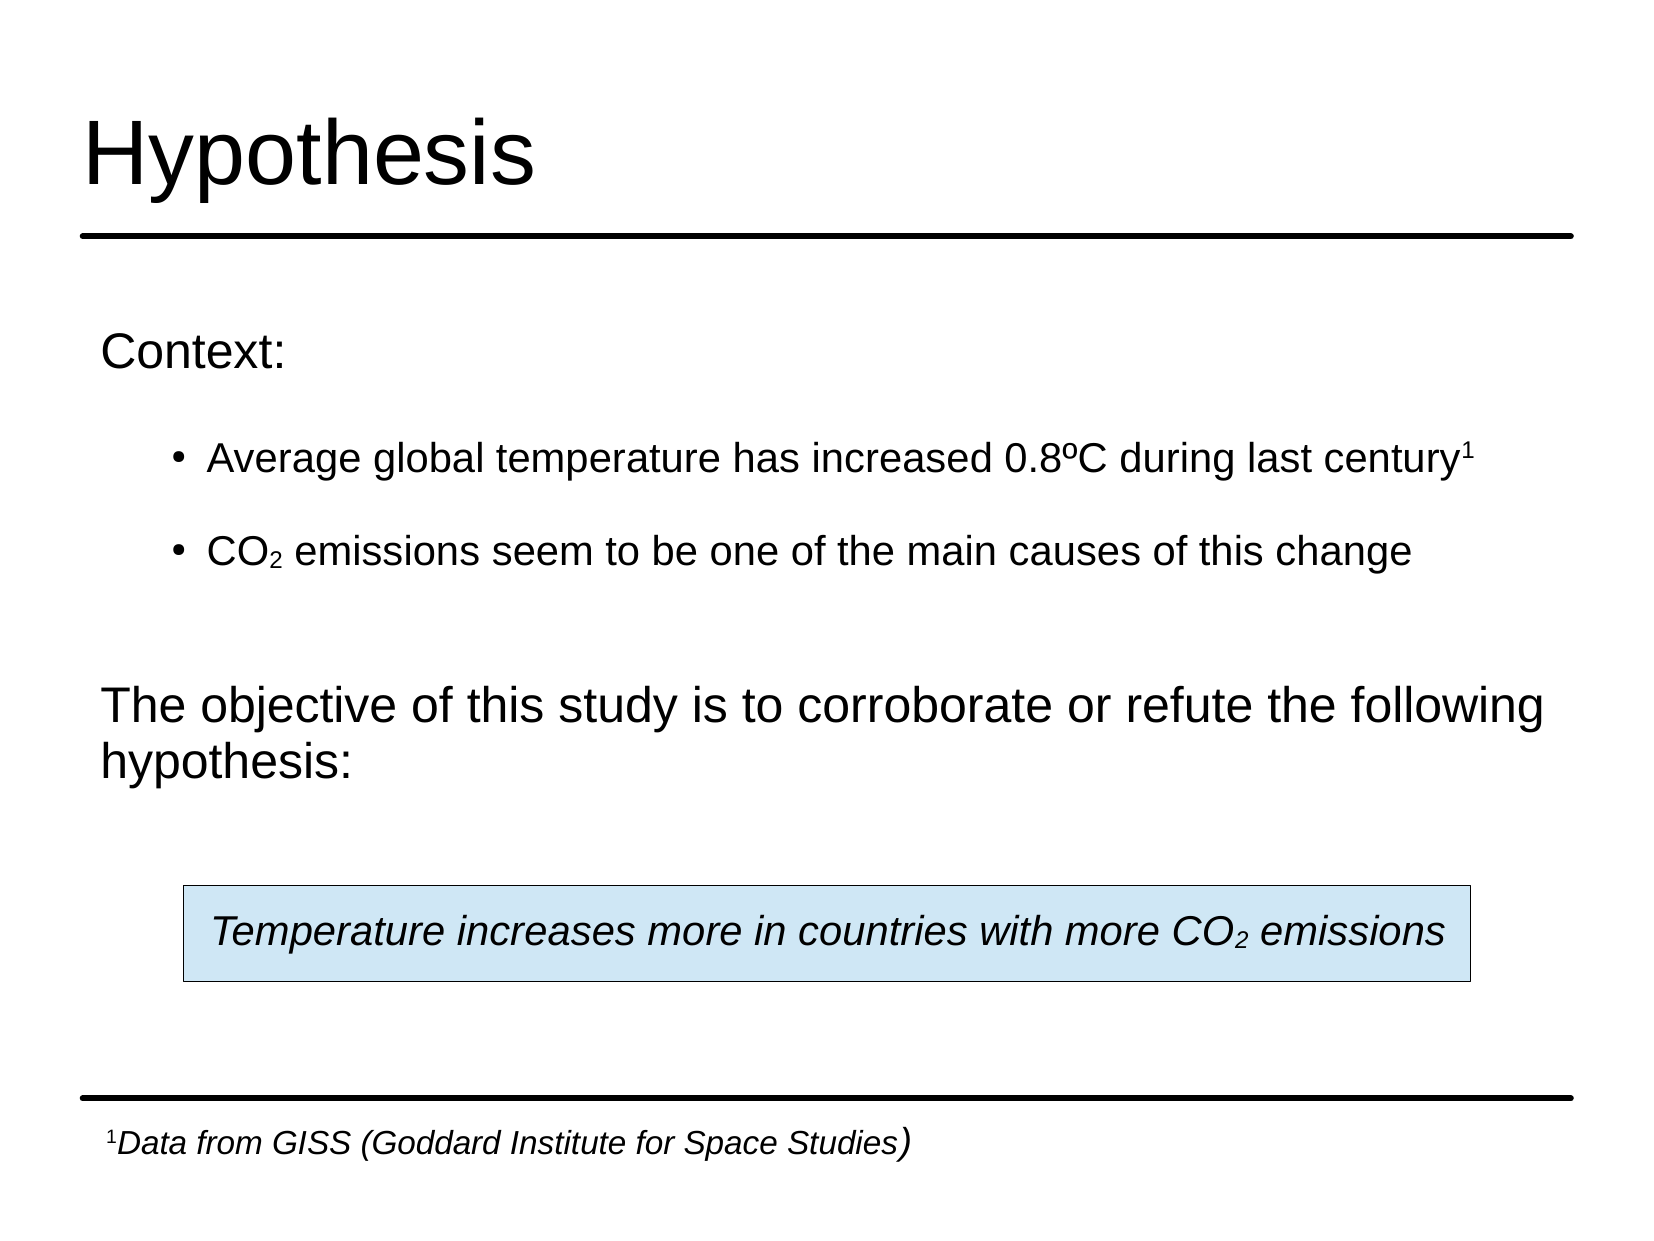

# Hypothesis
Context:
Average global temperature has increased 0.8ºC during last century1
CO2 emissions seem to be one of the main causes of this change
The objective of this study is to corroborate or refute the following hypothesis:
 Temperature increases more in countries with more CO2 emissions
1Data from GISS (Goddard Institute for Space Studies)